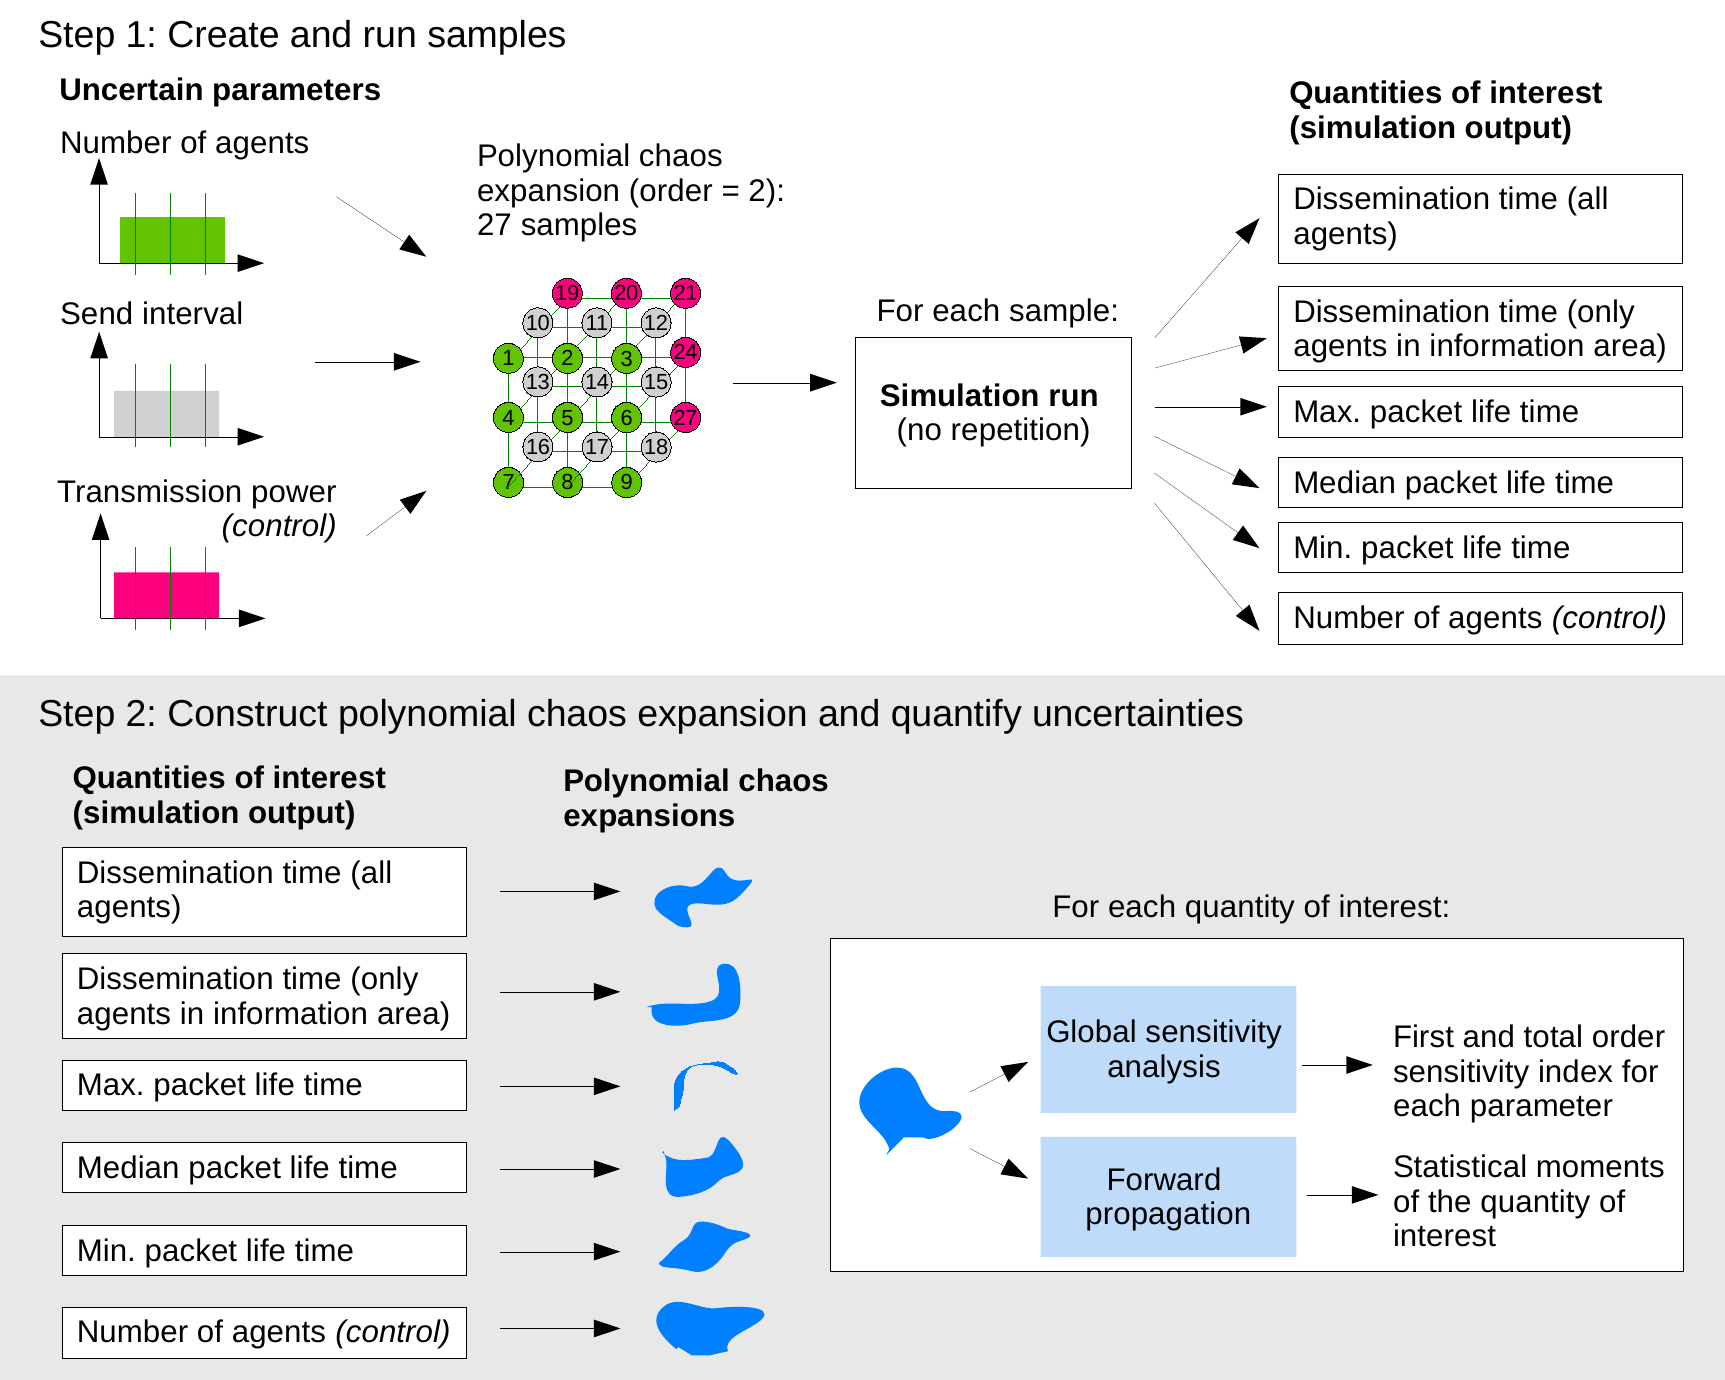

Step 1: Create and run samples
Uncertain parameters
Quantities of interest (simulation output)
Number of agents
Polynomial chaos expansion (order = 2):
27 samples
Dissemination time (all agents)
19
20
21
For each sample:
Dissemination time (only agents in information area)
Send interval
10
11
12
Simulation run
(no repetition)
24
1
2
3
13
14
15
Max. packet life time
1
4
1
5
27
6
16
17
18
Median packet life time
Transmission power (control)
7
8
9
Min. packet life time
Number of agents (control)
Step 2: Construct polynomial chaos expansion and quantify uncertainties
Quantities of interest (simulation output)
Polynomial chaos expansions
Dissemination time (all agents)
For each quantity of interest:
Dissemination time (only agents in information area)
Global sensitivity
analysis
First and total order sensitivity index for each parameter
Max. packet life time
Forward
propagation
Statistical moments of the quantity of interest
Median packet life time
Min. packet life time
Number of agents (control)